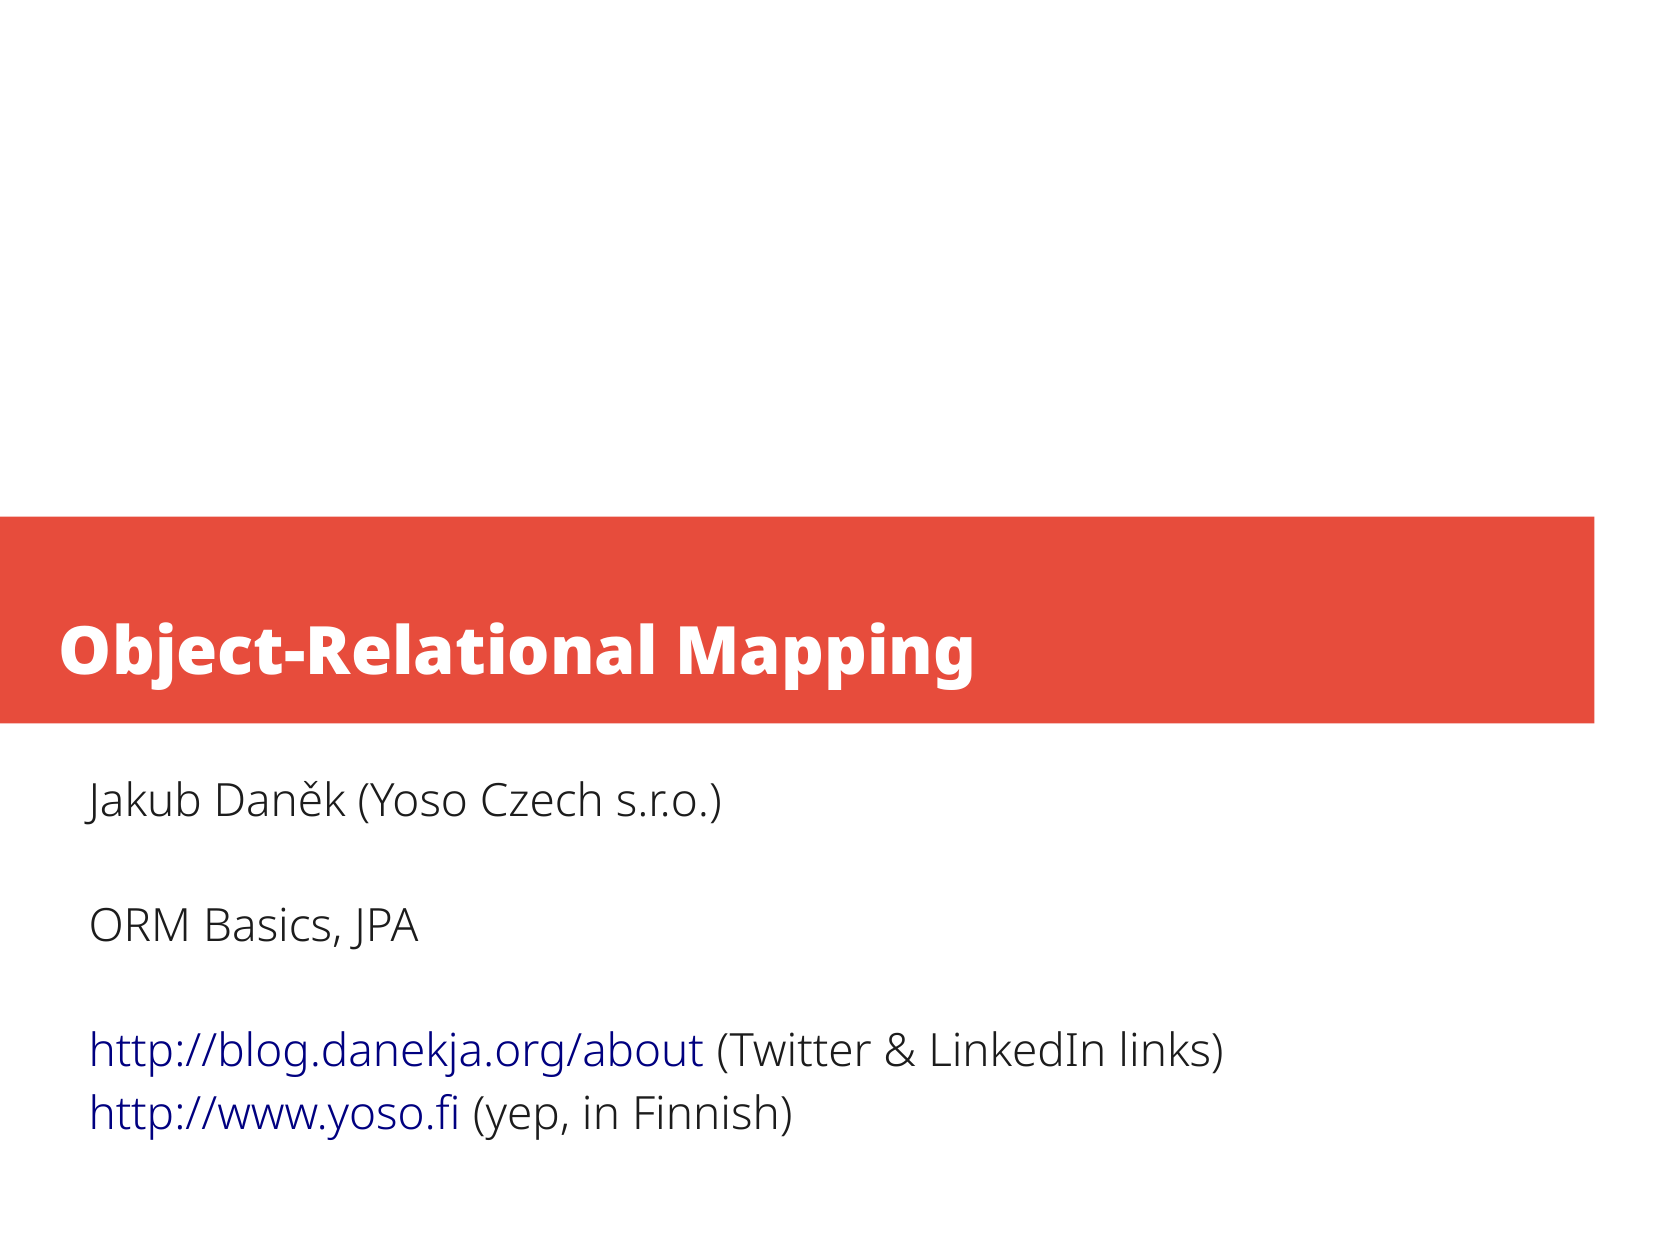

# Object-Relational Mapping
Jakub Daněk (Yoso Czech s.r.o.)
ORM Basics, JPA
http://blog.danekja.org/about (Twitter & LinkedIn links)
http://www.yoso.fi (yep, in Finnish)